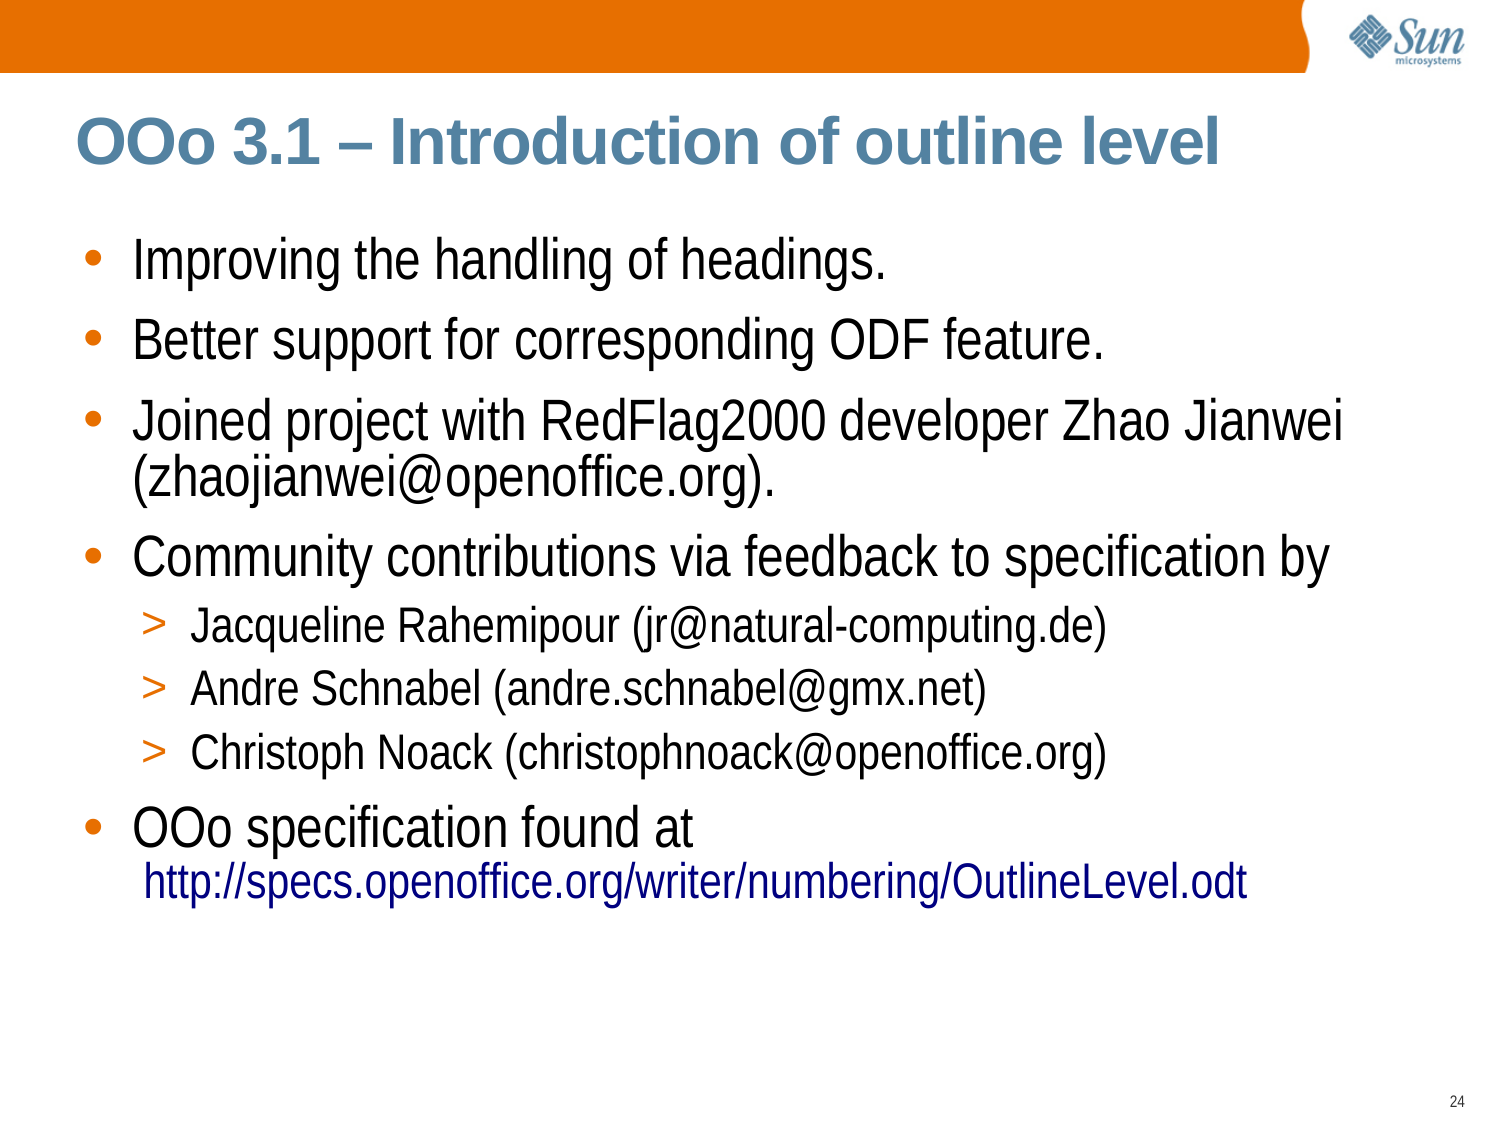

# OOo 3.1 – Introduction of outline level
Improving the handling of headings.
Better support for corresponding ODF feature.
Joined project with RedFlag2000 developer Zhao Jianwei (zhaojianwei@openoffice.org).
Community contributions via feedback to specification by
Jacqueline Rahemipour (jr@natural-computing.de)
Andre Schnabel (andre.schnabel@gmx.net)
Christoph Noack (christophnoack@openoffice.org)
OOo specification found at http://specs.openoffice.org/writer/numbering/OutlineLevel.odt